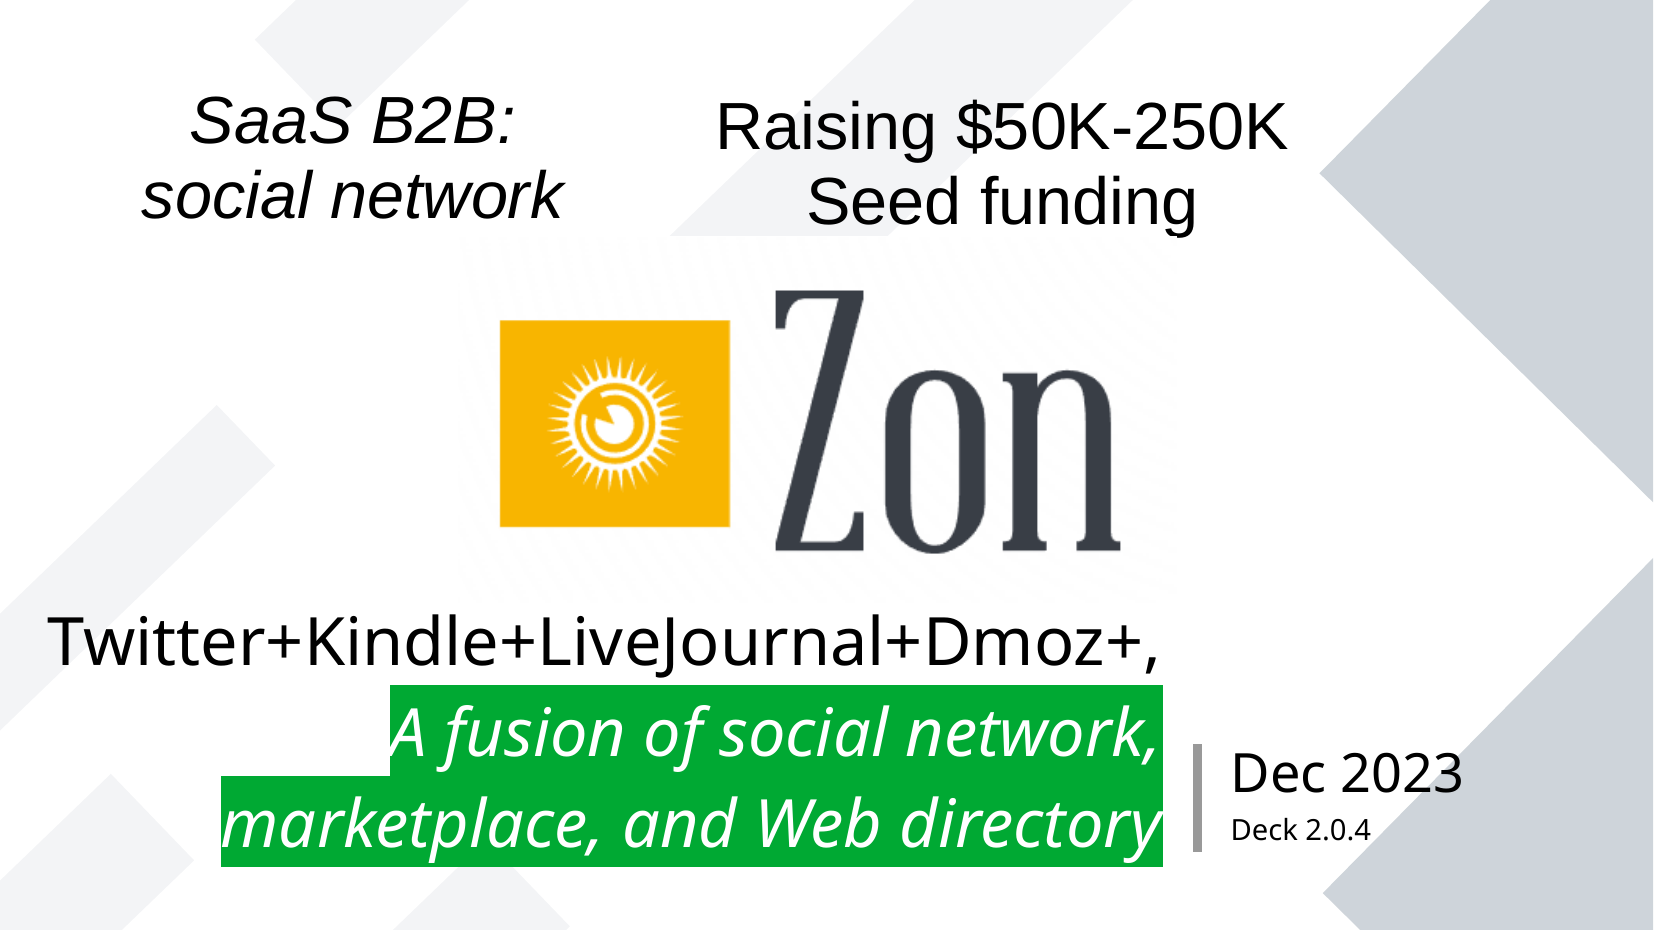

Raising $50K-250K
Seed funding
SaaS B2B:
social network
Twitter+Kindle+LiveJournal+Dmoz+,
A fusion of social network, marketplace, and Web directory
Dec 2023
Deck 2.0.4